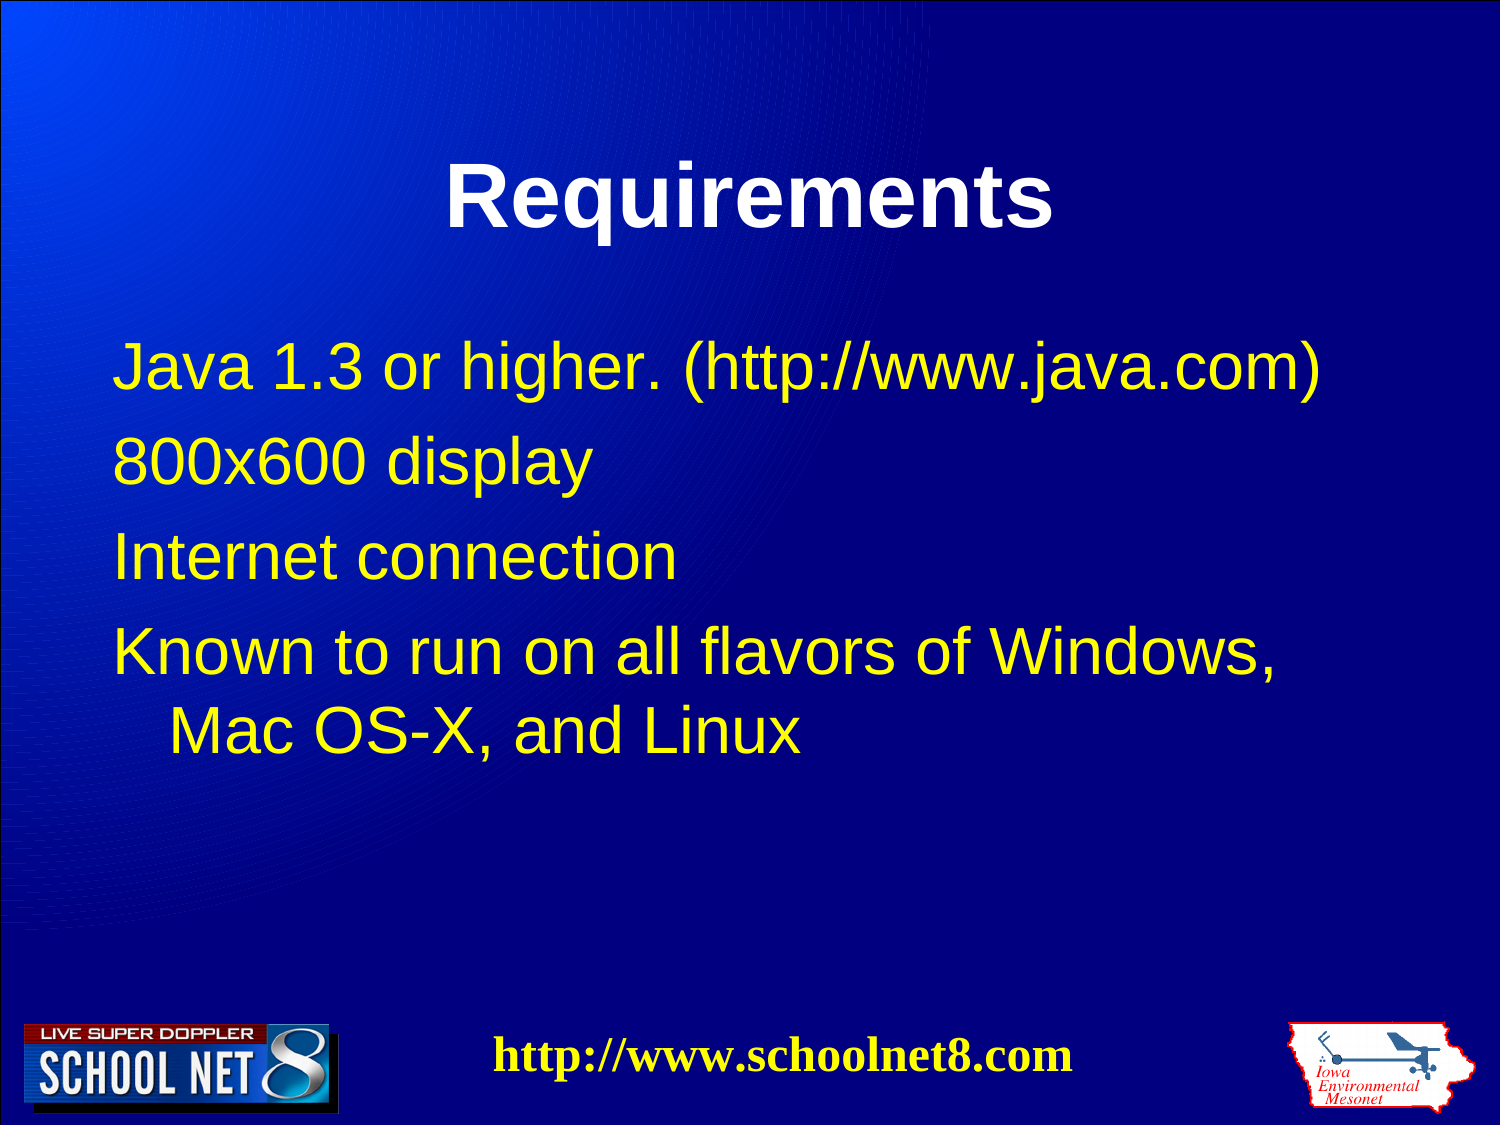

# Requirements
Java 1.3 or higher. (http://www.java.com)
800x600 display
Internet connection
Known to run on all flavors of Windows, Mac OS-X, and Linux